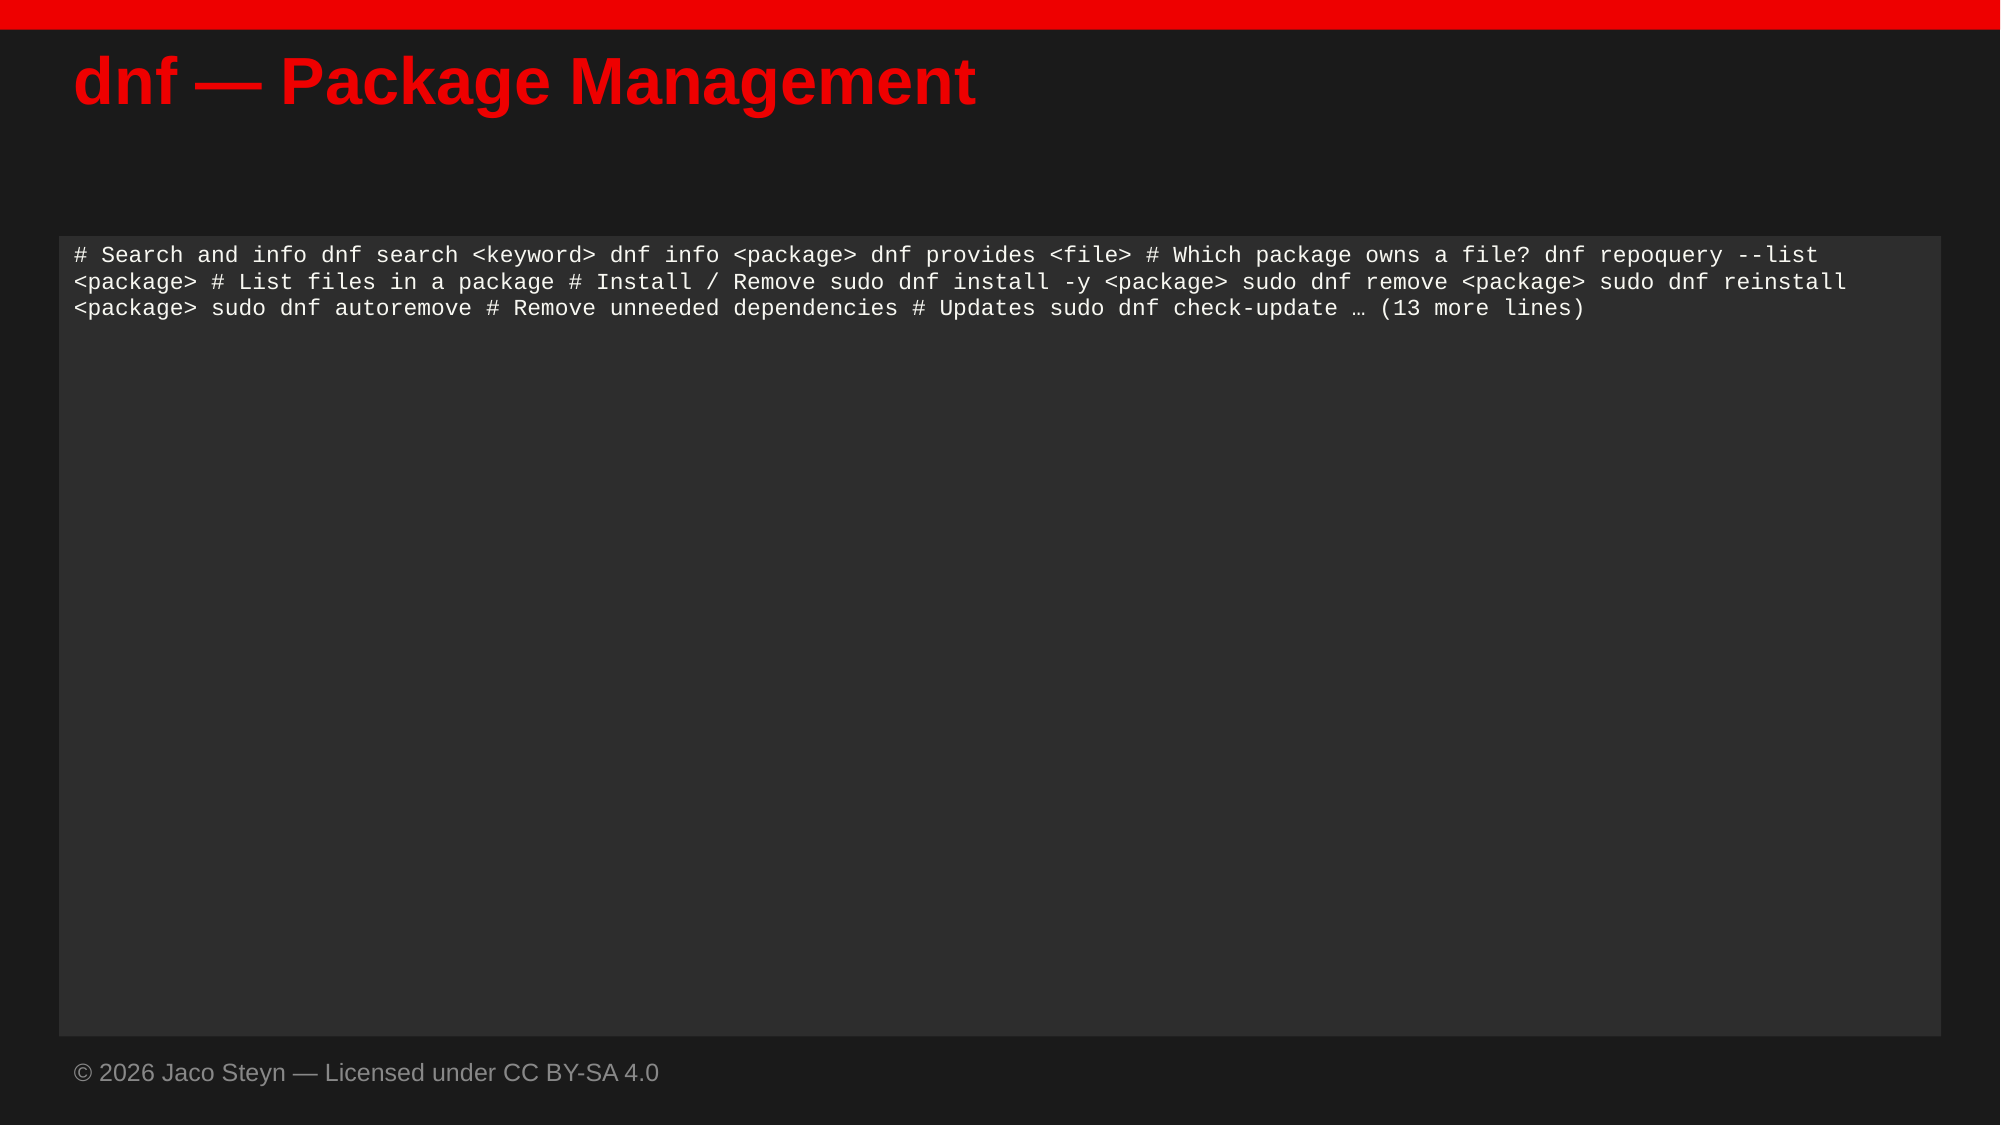

dnf — Package Management
# Search and info dnf search <keyword> dnf info <package> dnf provides <file> # Which package owns a file? dnf repoquery --list <package> # List files in a package # Install / Remove sudo dnf install -y <package> sudo dnf remove <package> sudo dnf reinstall <package> sudo dnf autoremove # Remove unneeded dependencies # Updates sudo dnf check-update … (13 more lines)
© 2026 Jaco Steyn — Licensed under CC BY-SA 4.0